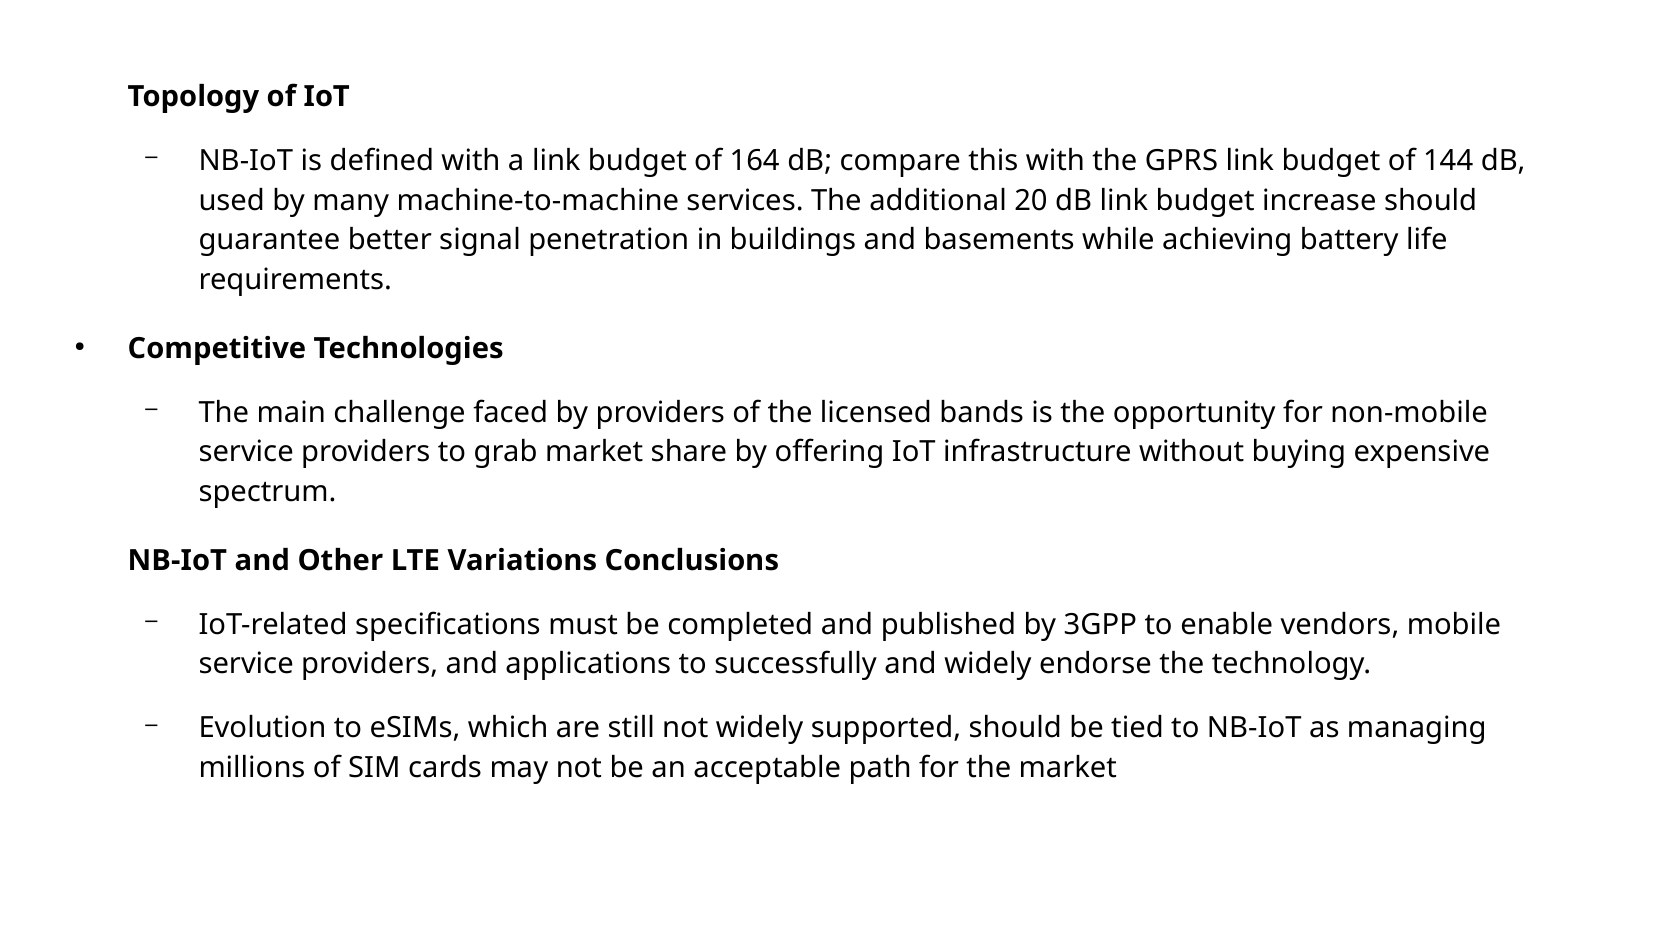

# Topology of IoT
NB-IoT is defined with a link budget of 164 dB; compare this with the GPRS link budget of 144 dB, used by many machine-to-machine services. The additional 20 dB link budget increase should guarantee better signal penetration in buildings and basements while achieving battery life requirements.
Competitive Technologies
The main challenge faced by providers of the licensed bands is the opportunity for non-mobile service providers to grab market share by offering IoT infrastructure without buying expensive spectrum.
NB-IoT and Other LTE Variations Conclusions
IoT-related specifications must be completed and published by 3GPP to enable vendors, mobile service providers, and applications to successfully and widely endorse the technology.
Evolution to eSIMs, which are still not widely supported, should be tied to NB-IoT as managing millions of SIM cards may not be an acceptable path for the market